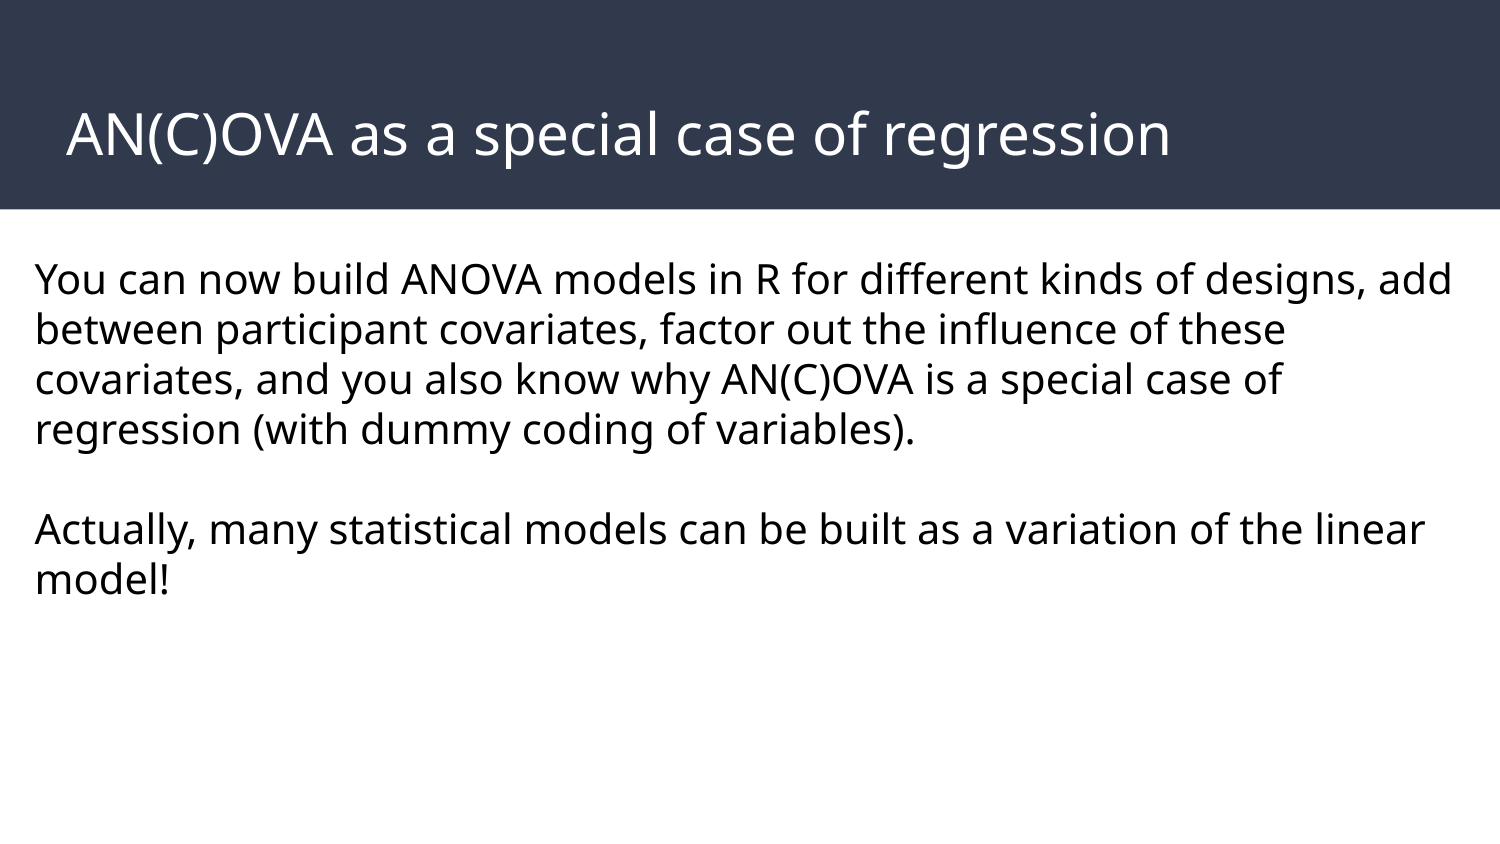

# AN(C)OVA as a special case of regression
You can now build ANOVA models in R for different kinds of designs, add between participant covariates, factor out the influence of these covariates, and you also know why AN(C)OVA is a special case of regression (with dummy coding of variables).
Actually, many statistical models can be built as a variation of the linear model!